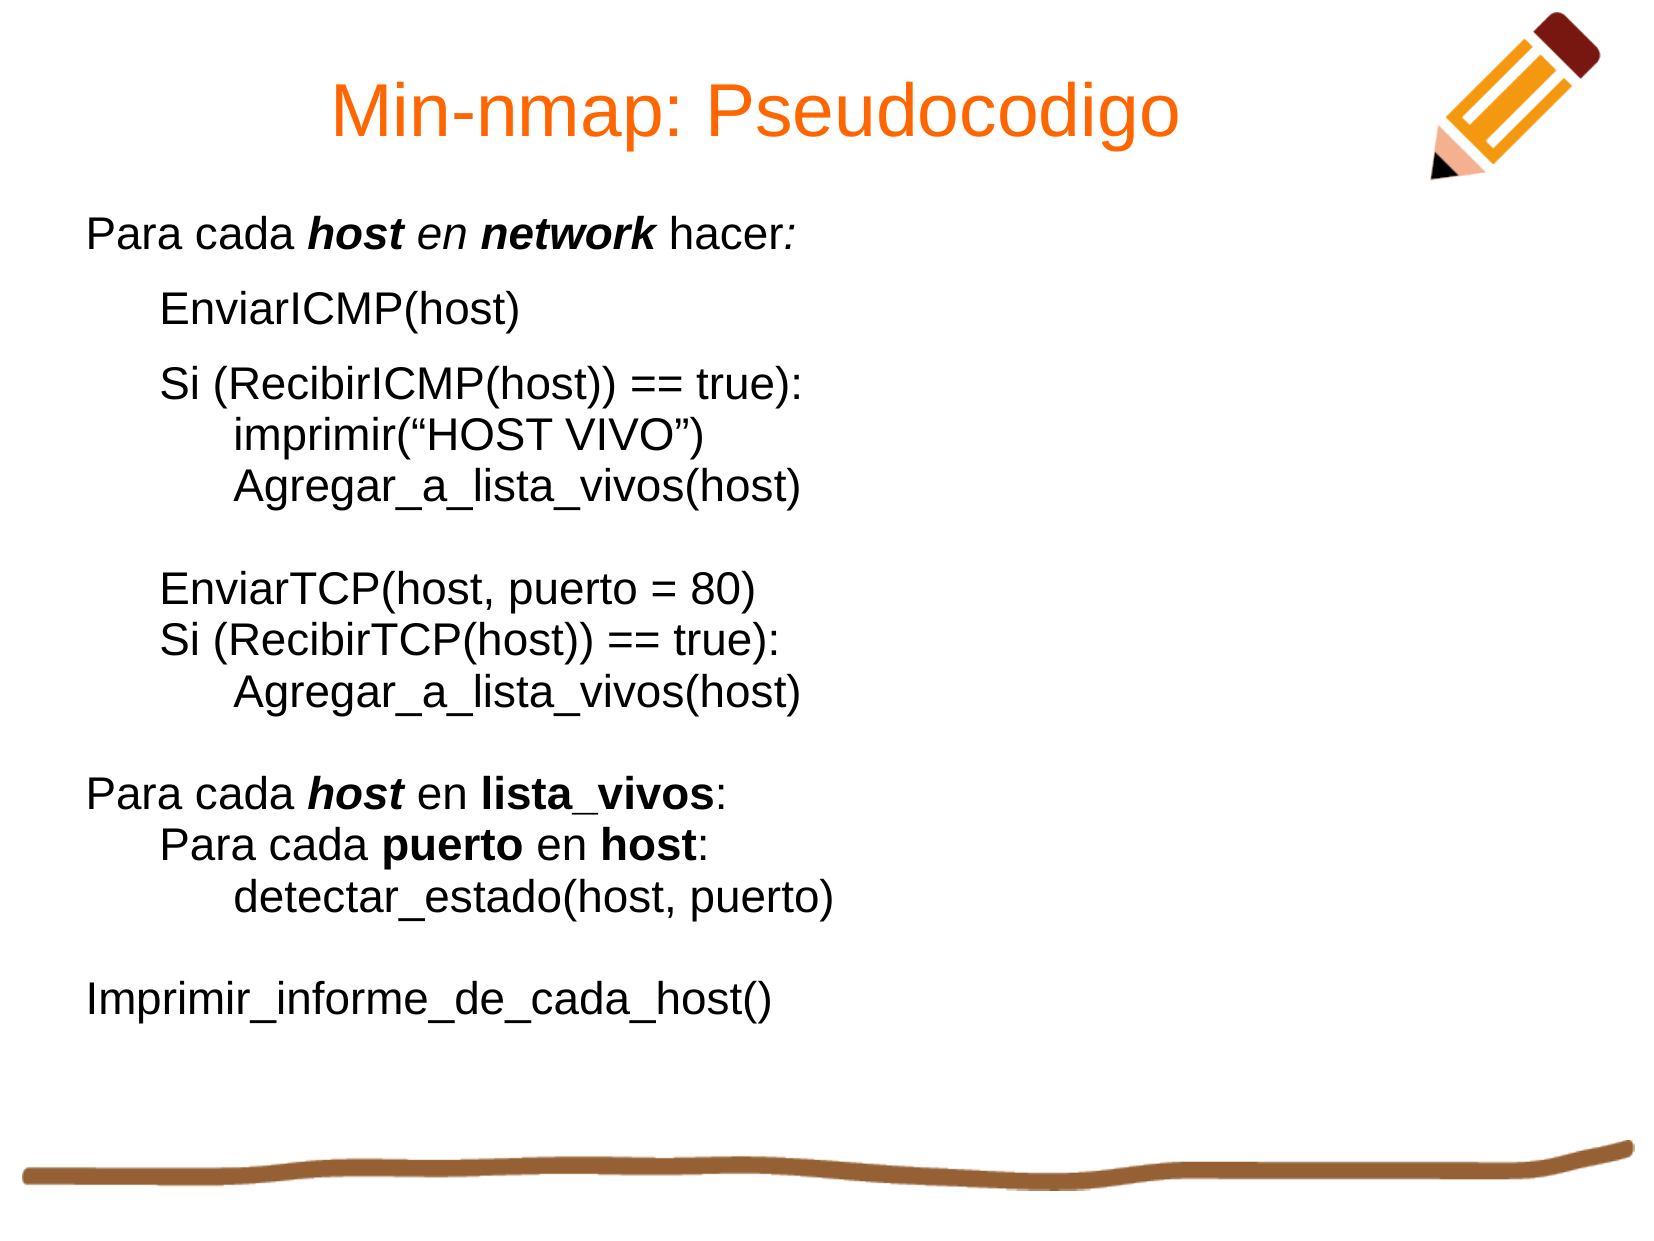

# Min-nmap: Pseudocodigo
Para cada host en network hacer:
	EnviarICMP(host)
	Si (RecibirICMP(host)) == true):
		imprimir(“HOST VIVO”)
		Agregar_a_lista_vivos(host)
	EnviarTCP(host, puerto = 80)
	Si (RecibirTCP(host)) == true):
		Agregar_a_lista_vivos(host)
Para cada host en lista_vivos:
	Para cada puerto en host:
		detectar_estado(host, puerto)
Imprimir_informe_de_cada_host()